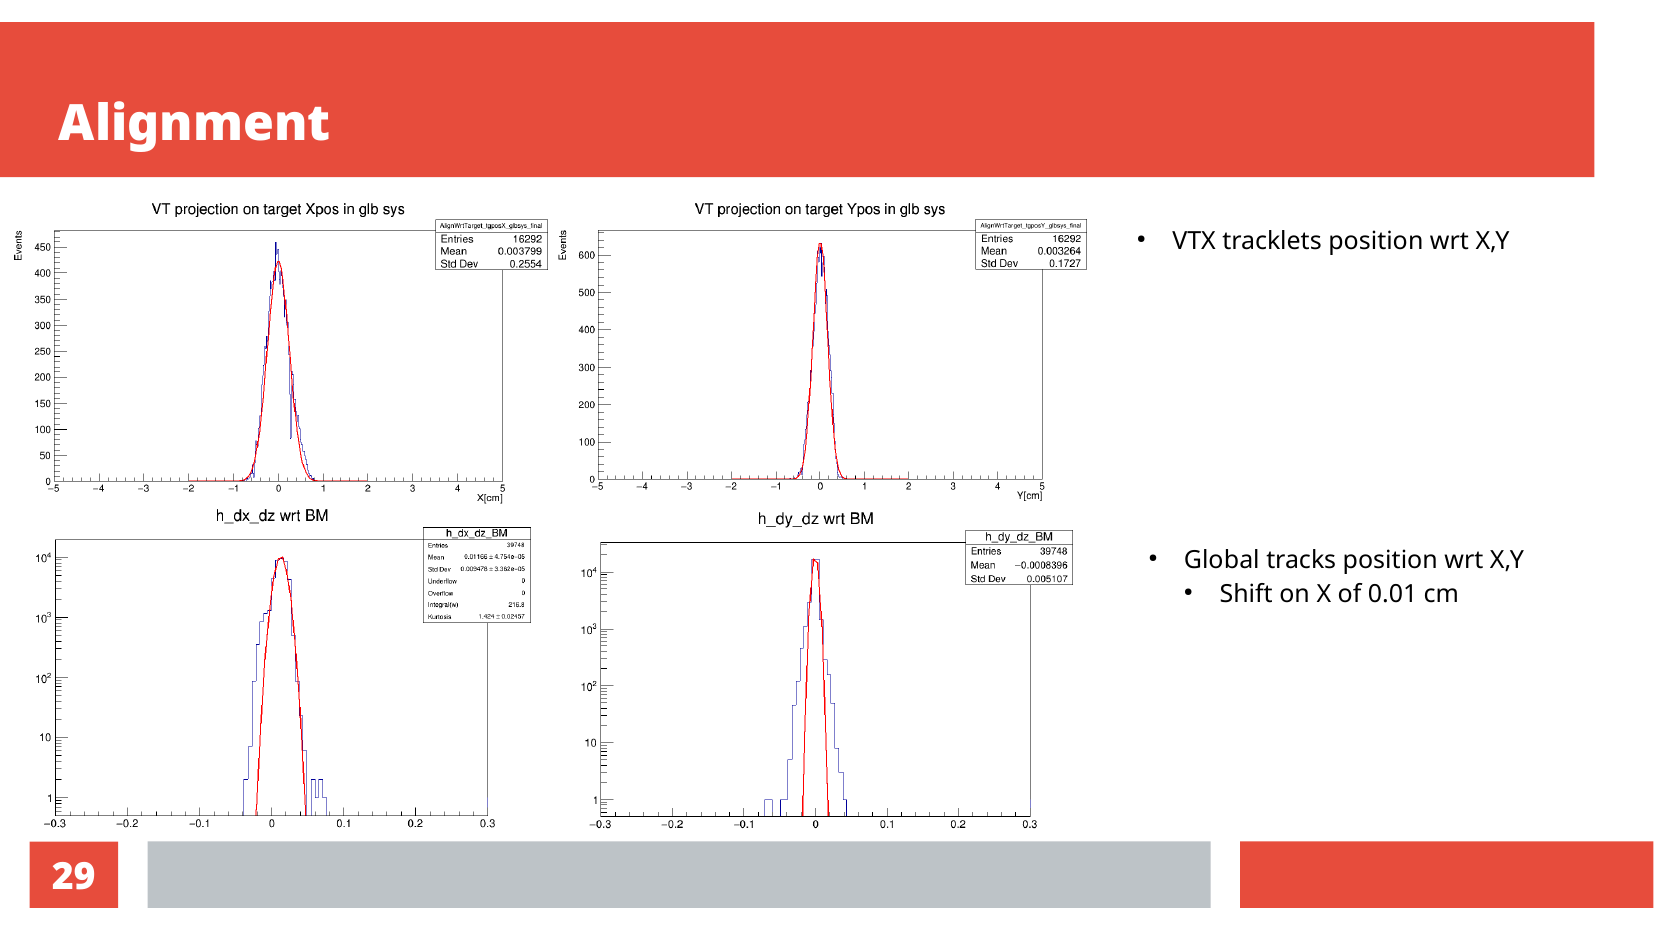

# Alignment
VTX tracklets position wrt X,Y
Global tracks position wrt X,Y
Shift on X of 0.01 cm
29